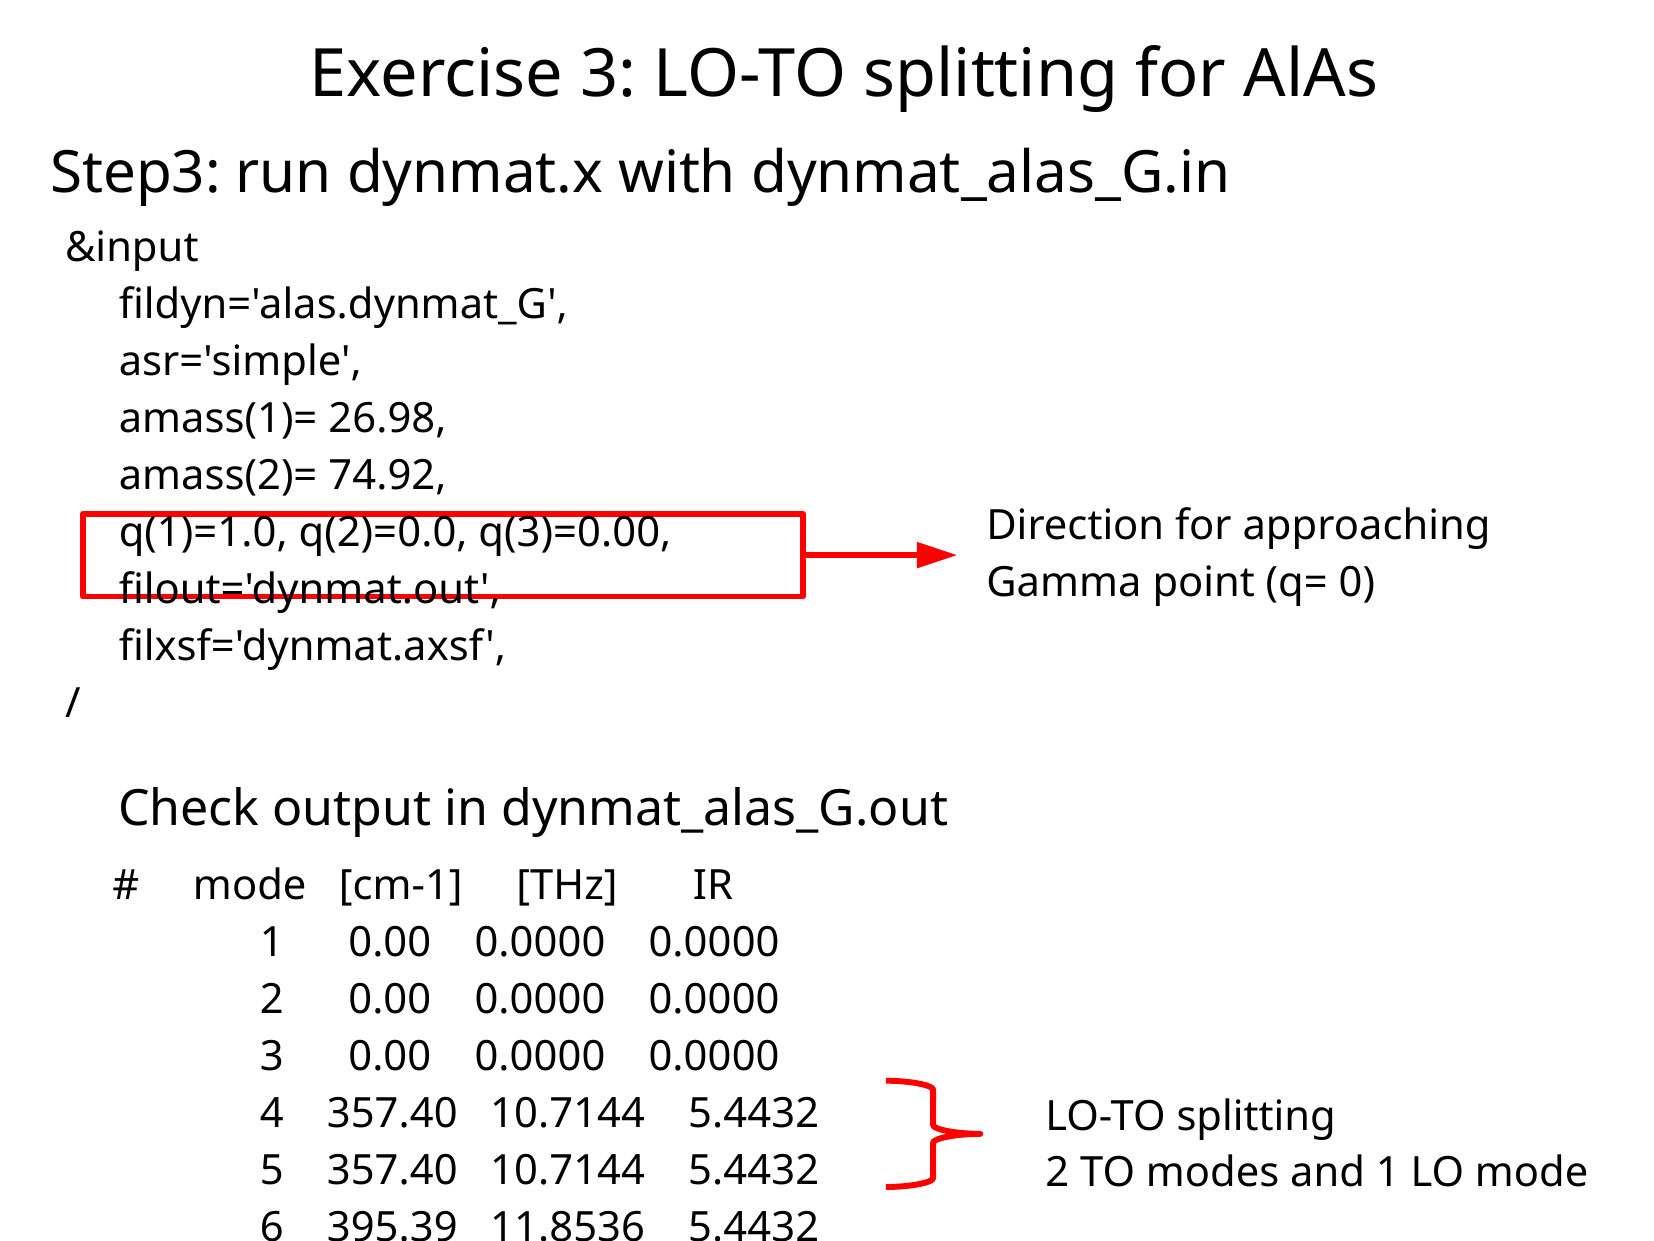

# Exercise 3: LO-TO splitting for AlAs
Step3: run dynmat.x with dynmat_alas_G.in
&input
 fildyn='alas.dynmat_G',
 asr='simple',
 amass(1)= 26.98,
 amass(2)= 74.92,
 q(1)=1.0, q(2)=0.0, q(3)=0.00,
 filout='dynmat.out',
 filxsf='dynmat.axsf',
/
Direction for approaching
Gamma point (q= 0)
Check output in dynmat_alas_G.out
# mode [cm-1] [THz] IR
 		1 0.00 0.0000 0.0000
 		2 0.00 0.0000 0.0000
 		3 0.00 0.0000 0.0000
 		4 357.40 10.7144 5.4432
 		5 357.40 10.7144 5.4432
 		6 395.39 11.8536 5.4432
LO-TO splitting
2 TO modes and 1 LO mode